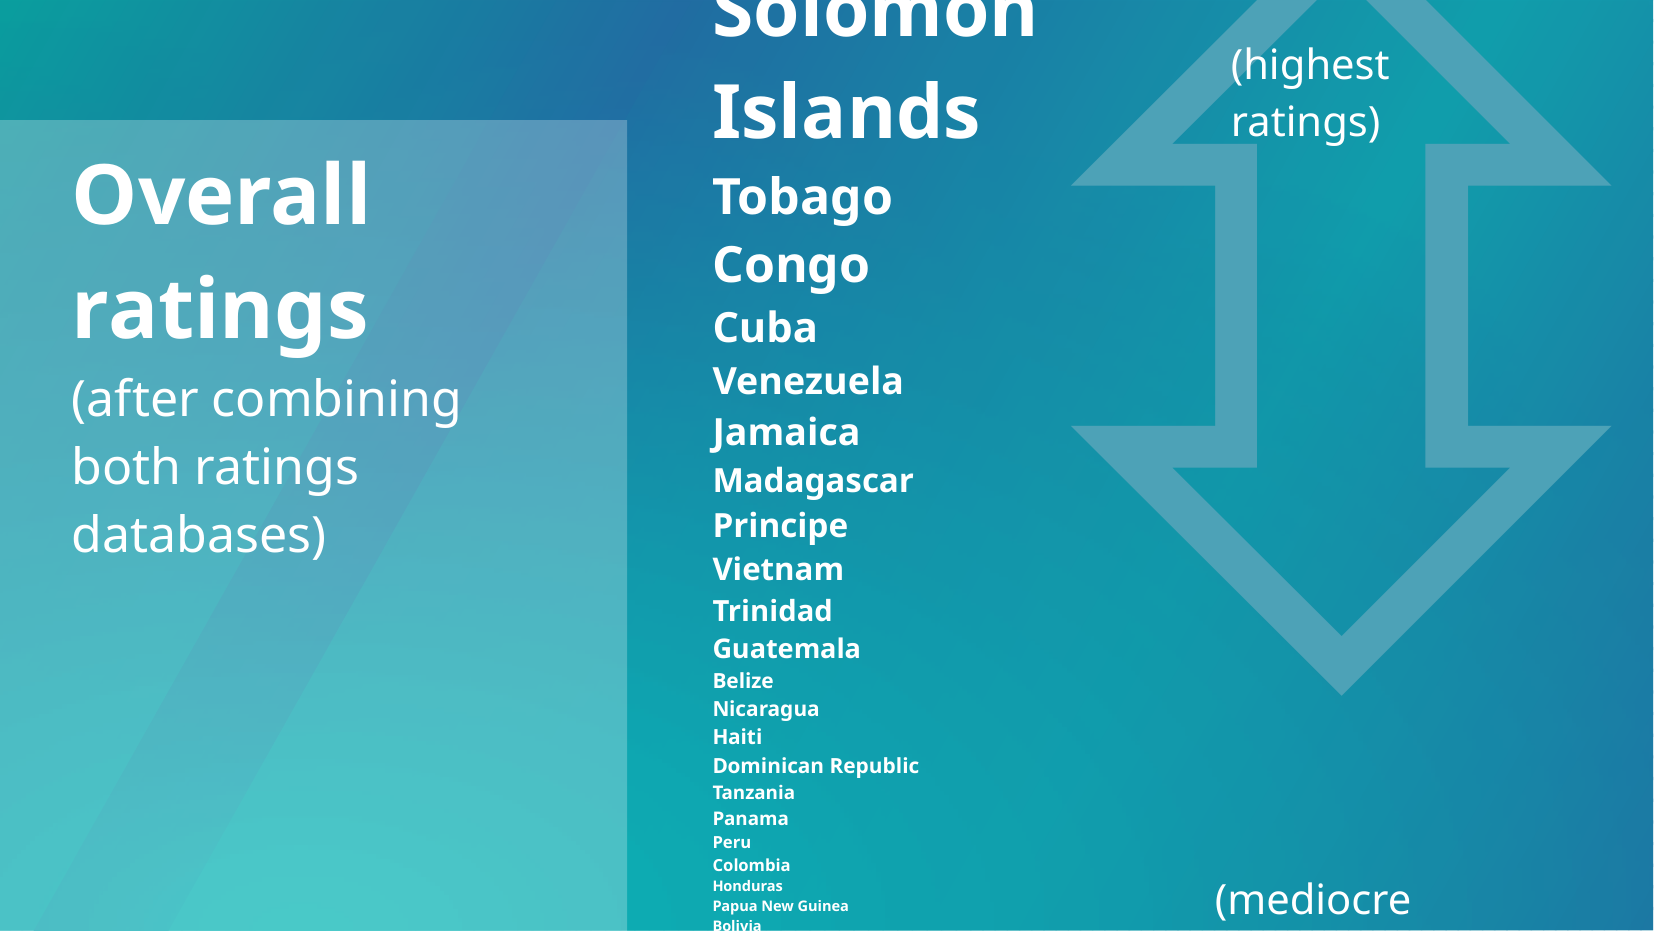


# Solomon Islands
Tobago
Congo
Cuba
Venezuela
Jamaica
Madagascar
Principe
Vietnam
Trinidad
Guatemala
Belize
Nicaragua
Haiti
Dominican Republic
Tanzania
Panama
Peru
Colombia
Honduras
Papua New Guinea
Bolivia
St. Lucia
Brazil
(highest ratings)
Overall ratings
(after combining both ratings databases)
(mediocre ratings)